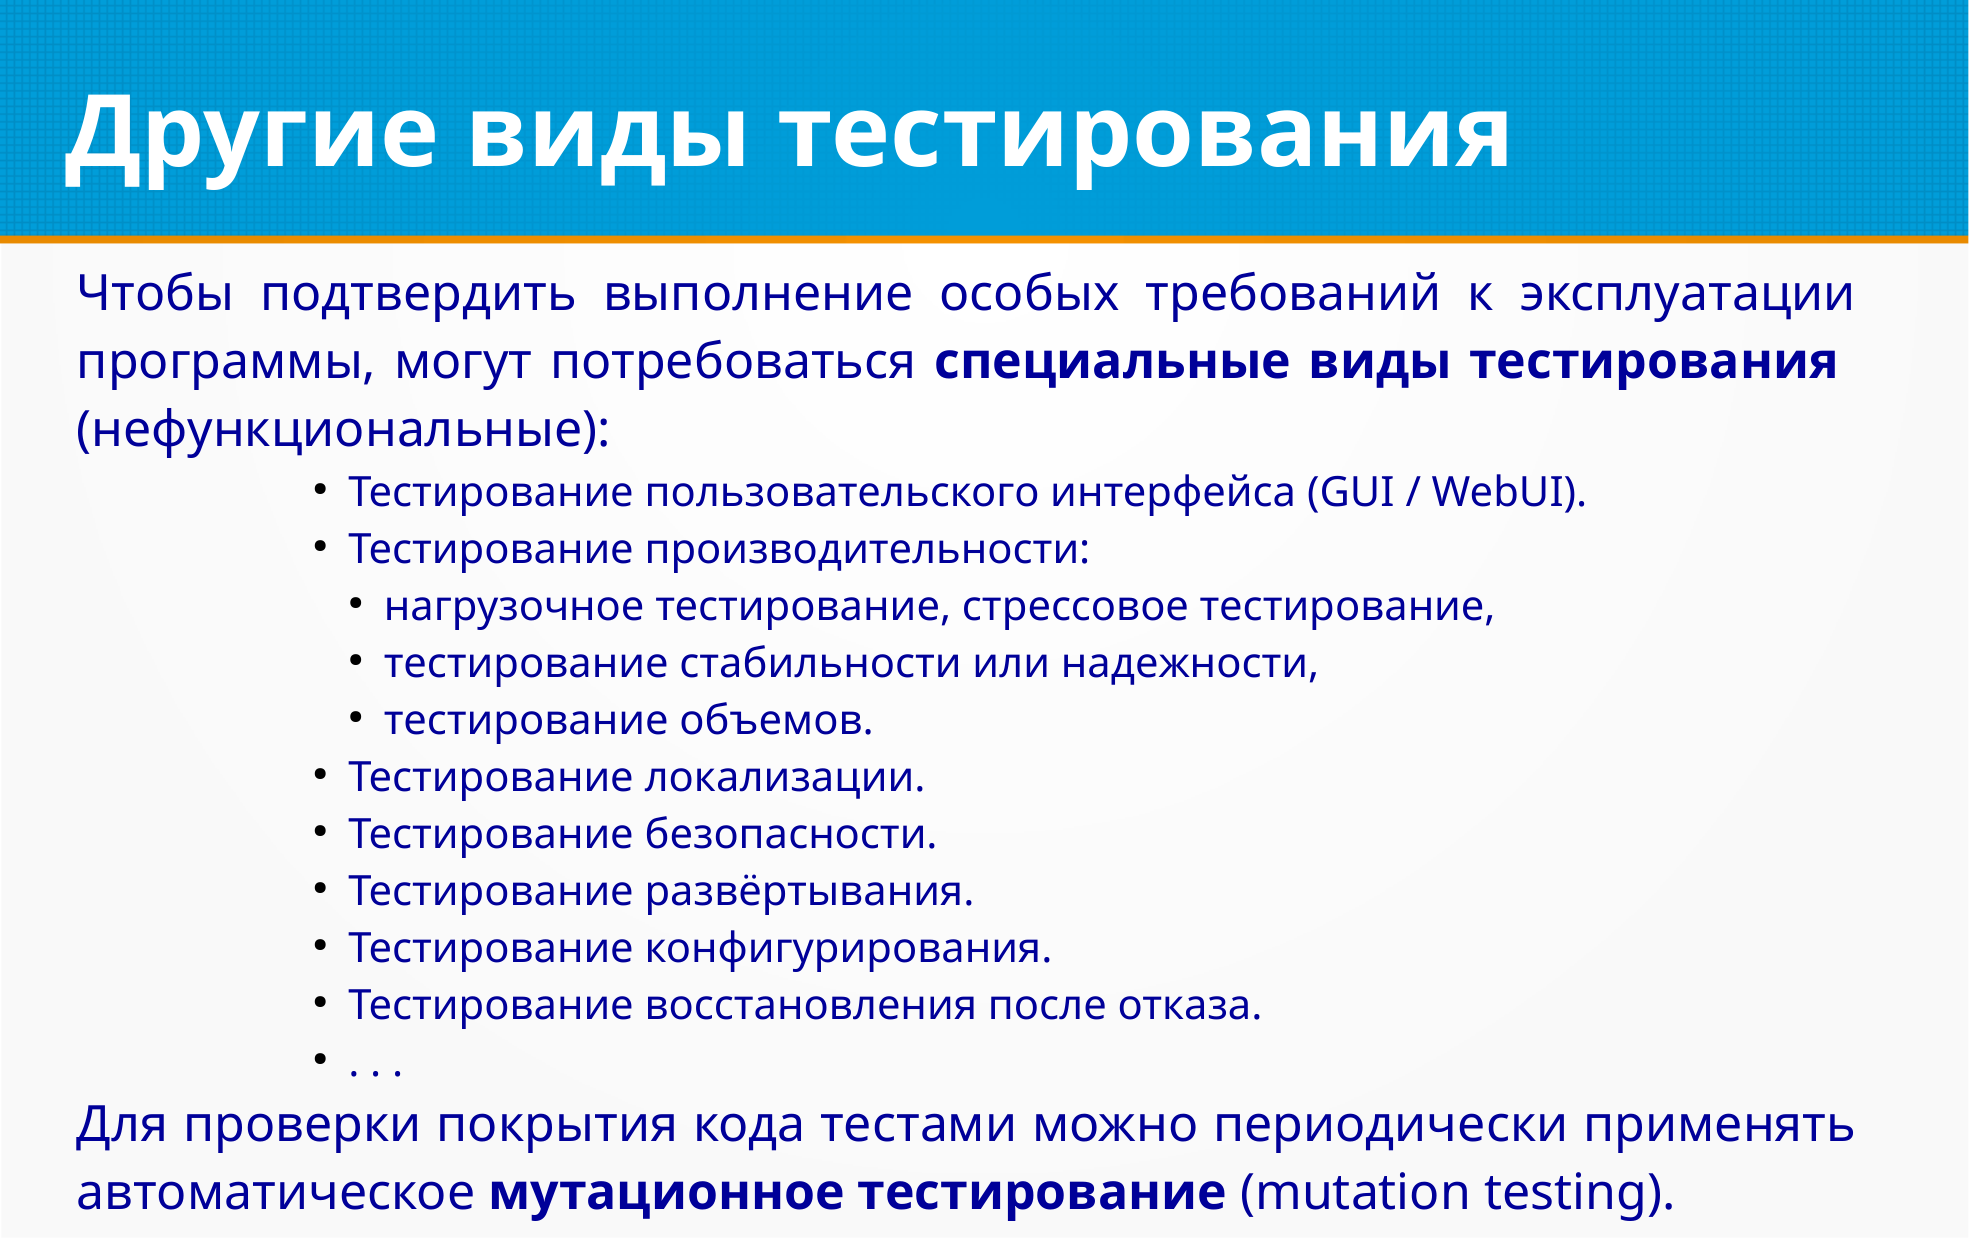

Другие виды тестирования
Чтобы подтвердить выполнение особых требований к эксплуатации программы, могут потребоваться специальные виды тестирования (нефункциональные):
Тестирование пользовательского интерфейса (GUI / WebUI).
Тестирование производительности:
нагрузочное тестирование, стрессовое тестирование,
тестирование стабильности или надежности,
тестирование объемов.
Тестирование локализации.
Тестирование безопасности.
Тестирование развёртывания.
Тестирование конфигурирования.
Тестирование восстановления после отказа.
. . .
Для проверки покрытия кода тестами можно периодически применять автоматическое мутационное тестирование (mutation testing).